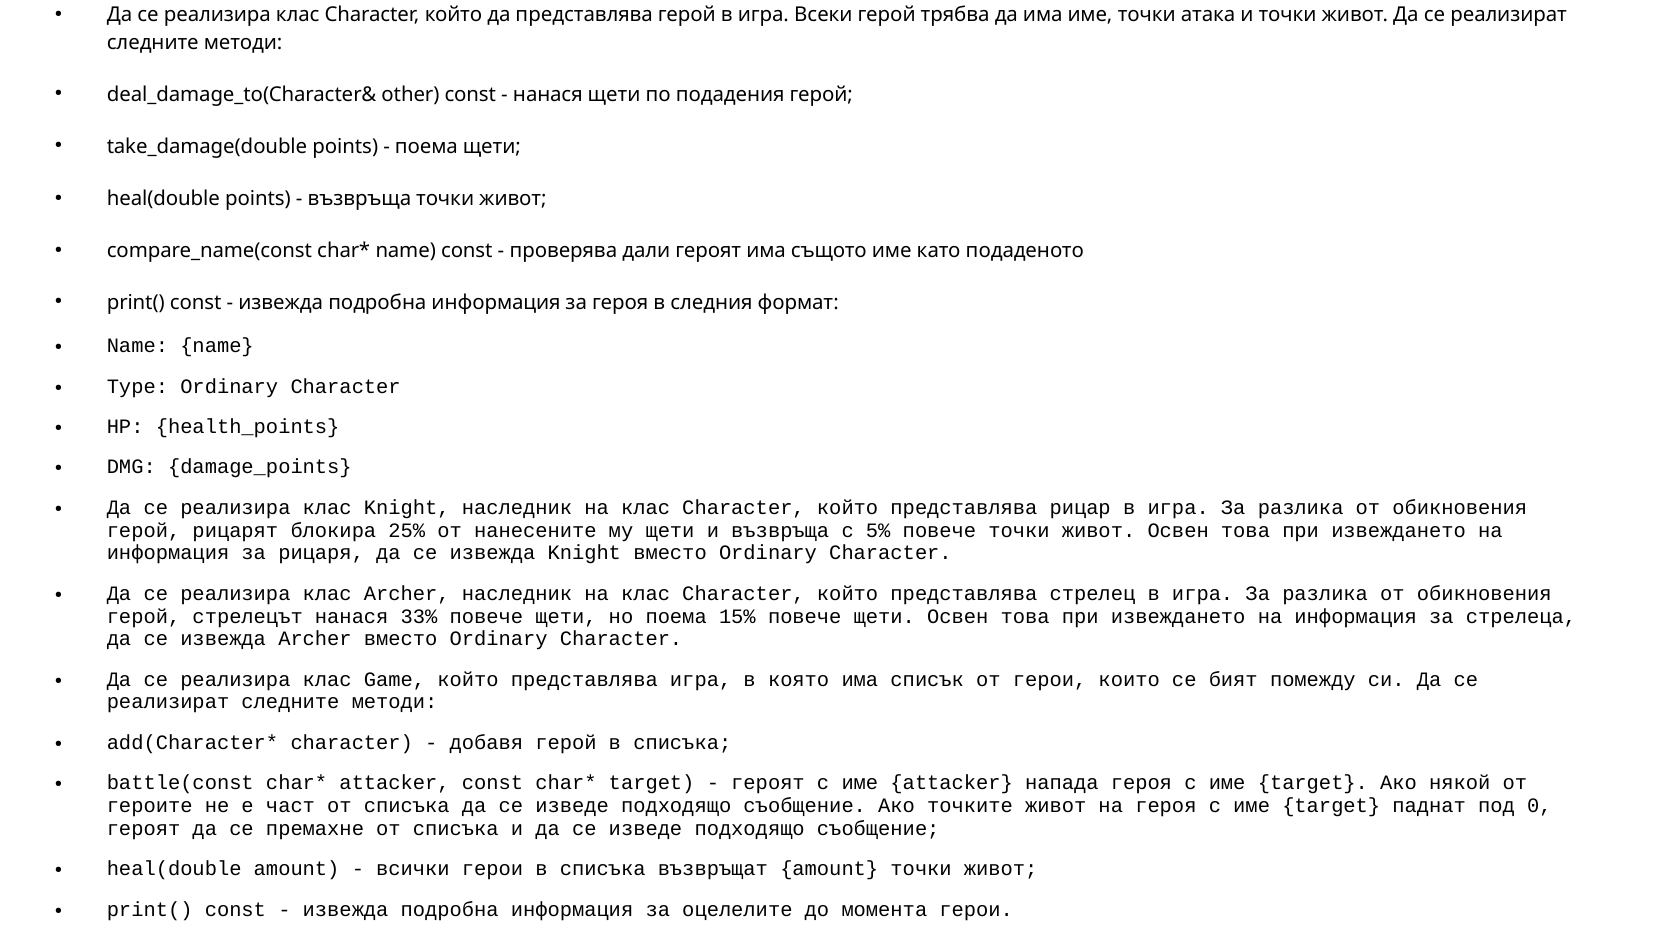

# Да се реализира клас Character, който да представлява герой в игра. Всеки герой трябва да има име, точки атака и точки живот. Да се реализират следните методи:
deal_damage_to(Character& other) const - нанася щети по подадения герой;
take_damage(double points) - поема щети;
heal(double points) - възвръща точки живот;
compare_name(const char* name) const - проверява дали героят има същото име като подаденото
print() const - извежда подробна информация за героя в следния формат:
Name: {name}
Type: Ordinary Character
HP: {health_points}
DMG: {damage_points}
Да се реализира клас Knight, наследник на клас Character, който представлява рицар в игра. За разлика от обикновения герой, рицарят блокира 25% от нанесените му щети и възвръща с 5% повече точки живот. Освен това при извеждането на информация за рицаря, да се извежда Knight вместо Ordinary Character.
Да се реализира клас Archer, наследник на клас Character, който представлява стрелец в игра. За разлика от обикновения герой, стрелецът нанася 33% повече щети, но поема 15% повече щети. Освен това при извеждането на информация за стрелеца, да се извежда Archer вместо Ordinary Character.
Да се реализира клас Game, който представлява игра, в която има списък от герои, които се бият помежду си. Да се реализират следните методи:
add(Character* character) - добавя герой в списъка;
battle(const char* attacker, const char* target) - героят с име {attacker} напада героя с име {target}. Ако някой от героите не е част от списъка да се изведе подходящо съобщение. Ако точките живот на героя с име {target} паднат под 0, героят да се премахне от списъка и да се изведе подходящо съобщение;
heal(double amount) - всички герои в списъка възвръщат {amount} точки живот;
print() const - извежда подробна информация за оцелелите до момента герои.